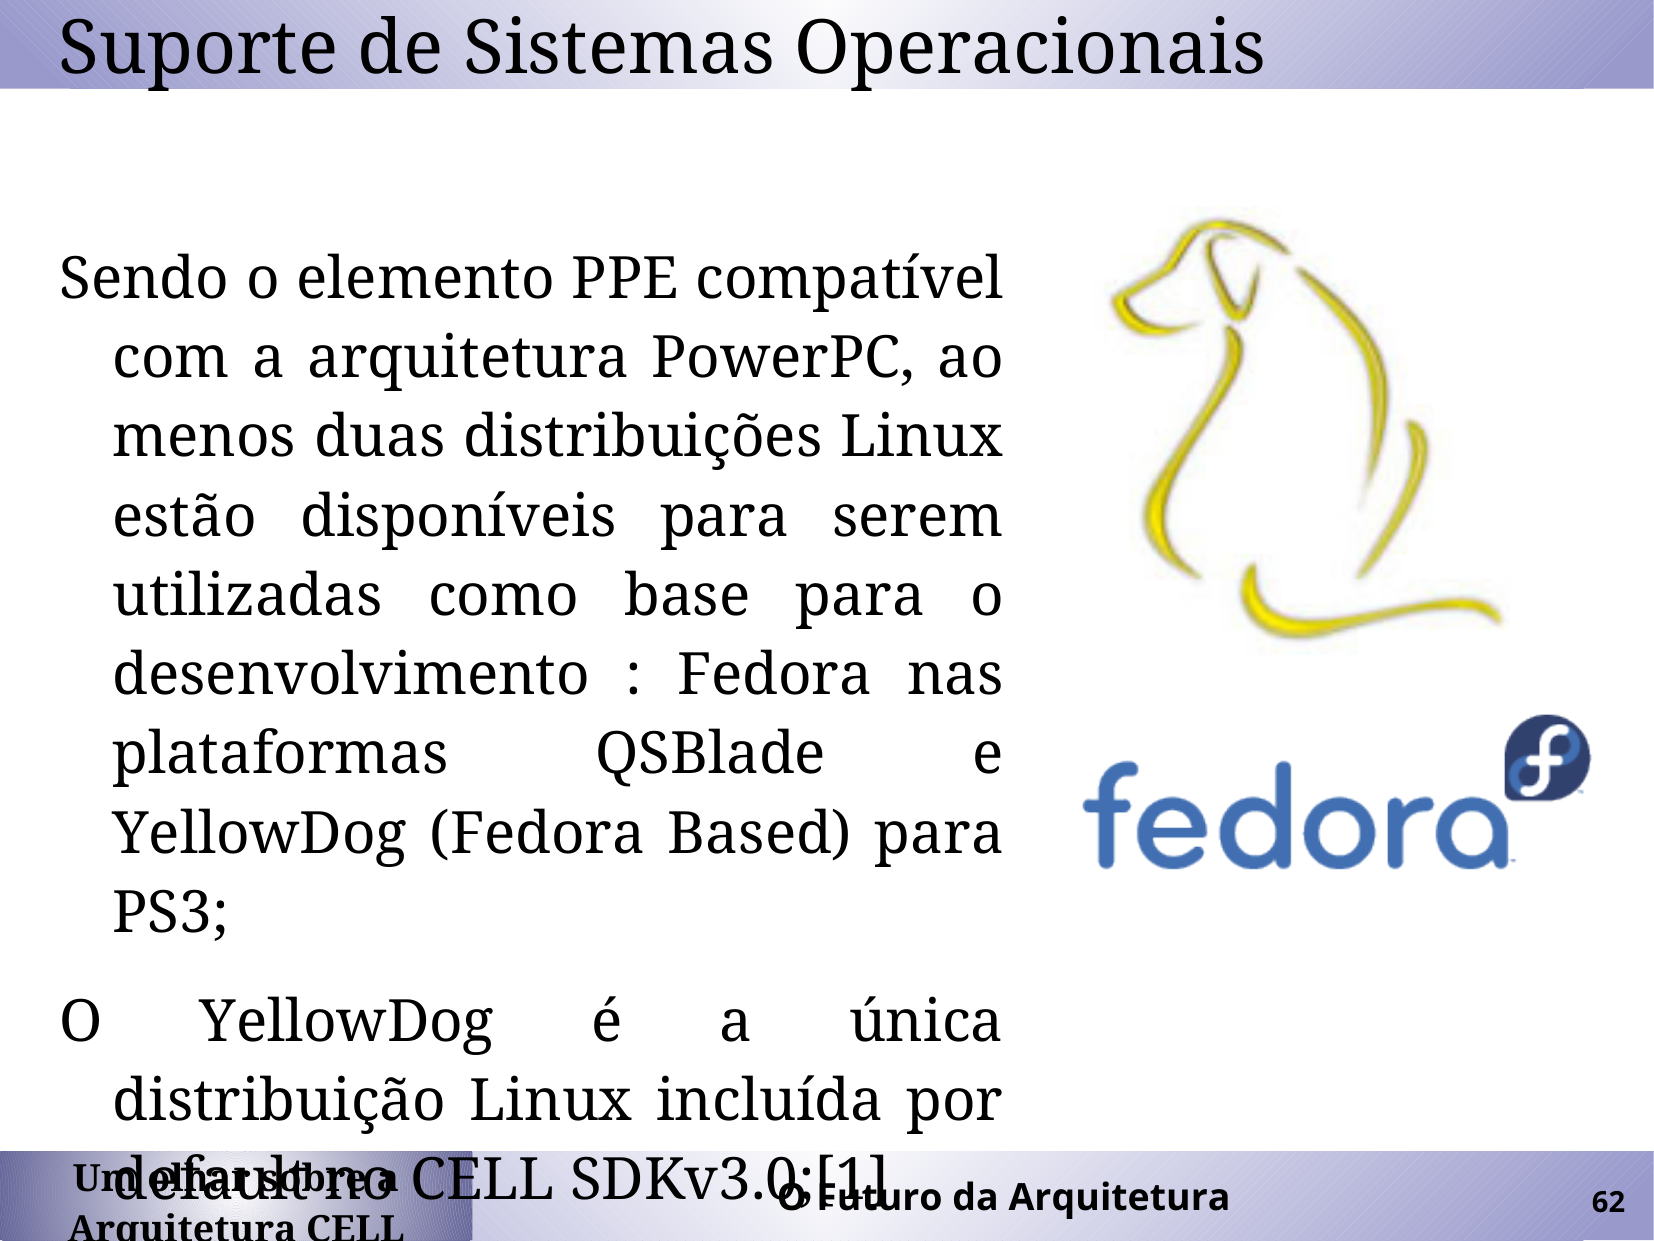

# Suporte de Sistemas Operacionais
Sendo o elemento PPE compatível com a arquitetura PowerPC, ao menos duas distribuições Linux estão disponíveis para serem utilizadas como base para o desenvolvimento : Fedora nas plataformas QSBlade e YellowDog (Fedora Based) para PS3;
O YellowDog é a única distribuição Linux incluída por default no CELL SDKv3.0;[1]
O Futuro da Arquitetura
62